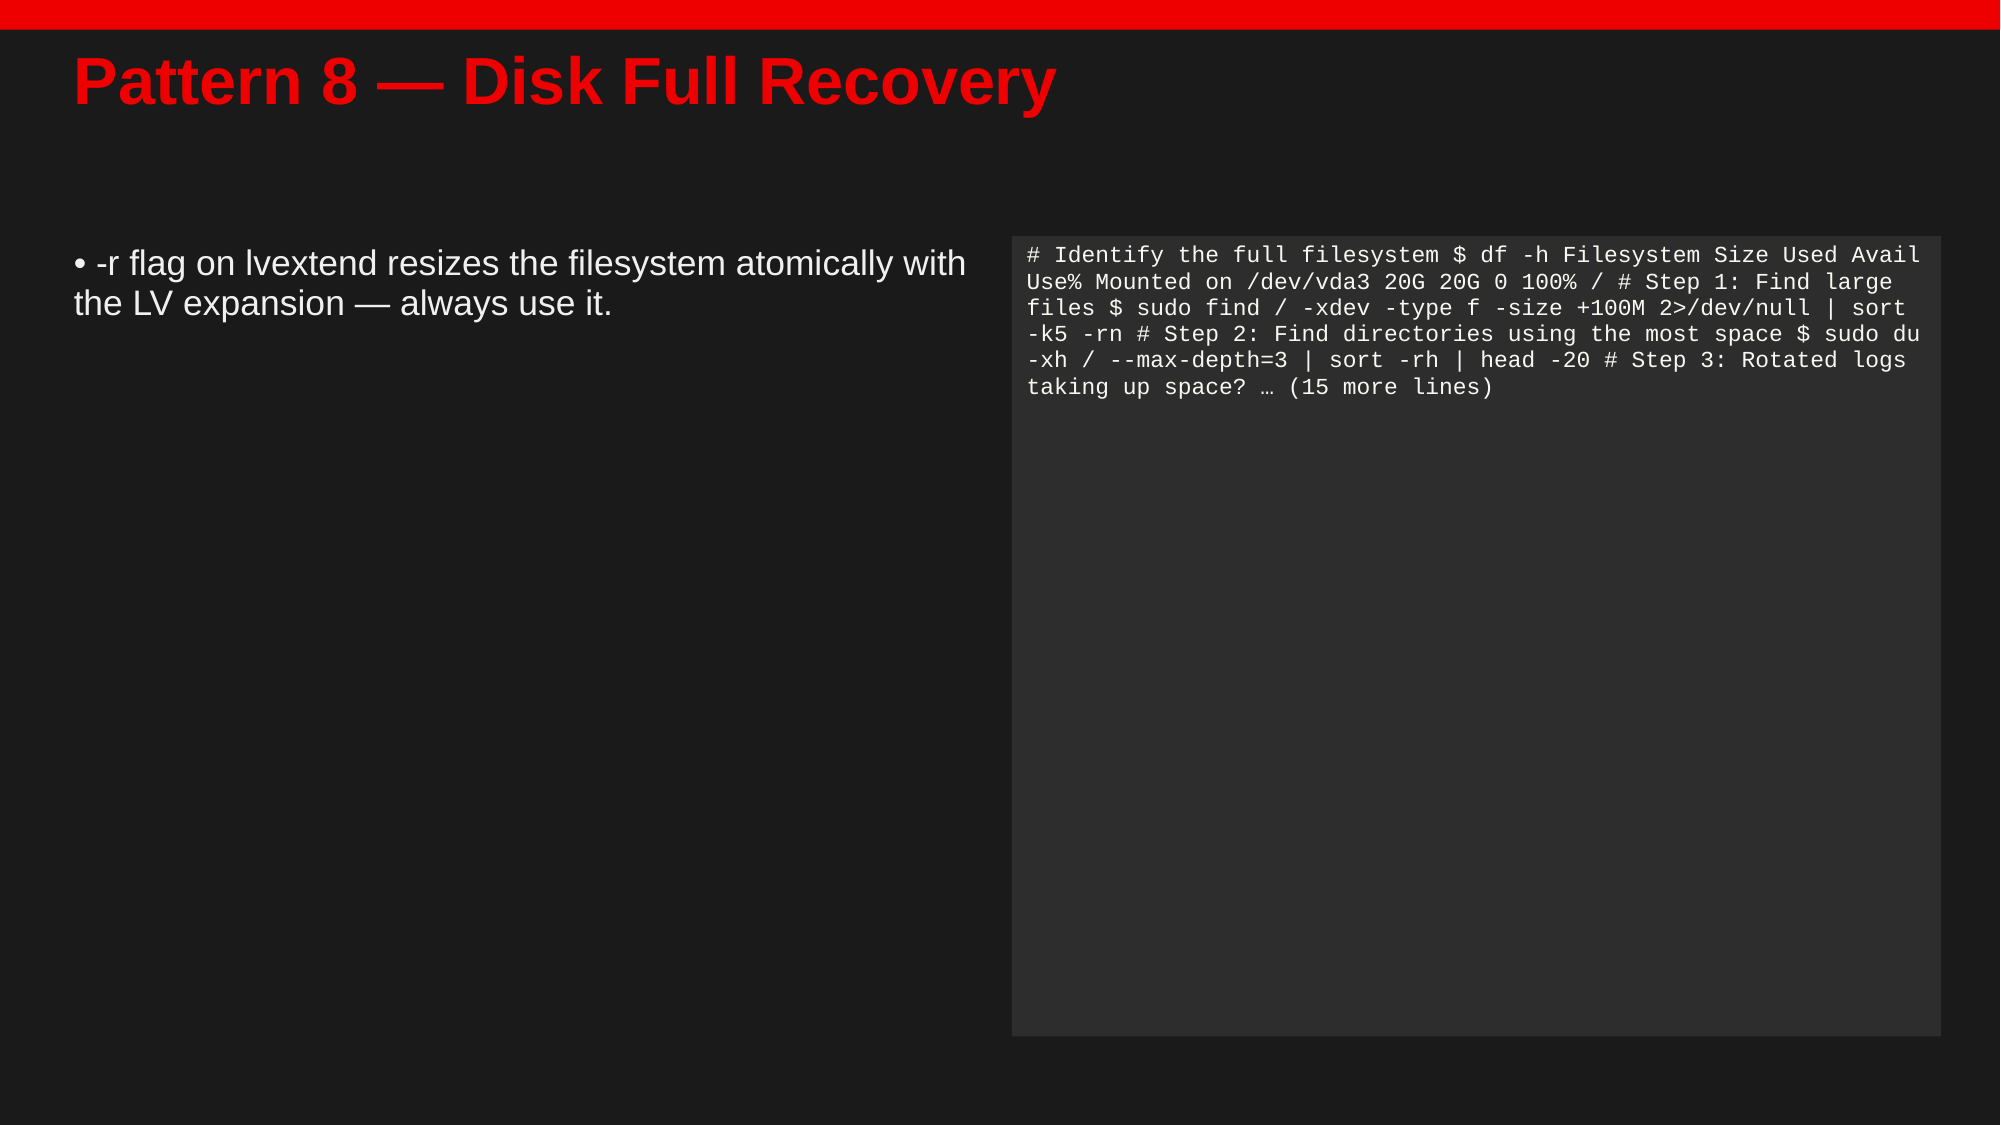

Pattern 8 — Disk Full Recovery
• -r flag on lvextend resizes the filesystem atomically with the LV expansion — always use it.
# Identify the full filesystem $ df -h Filesystem Size Used Avail Use% Mounted on /dev/vda3 20G 20G 0 100% / # Step 1: Find large files $ sudo find / -xdev -type f -size +100M 2>/dev/null | sort -k5 -rn # Step 2: Find directories using the most space $ sudo du -xh / --max-depth=3 | sort -rh | head -20 # Step 3: Rotated logs taking up space? … (15 more lines)